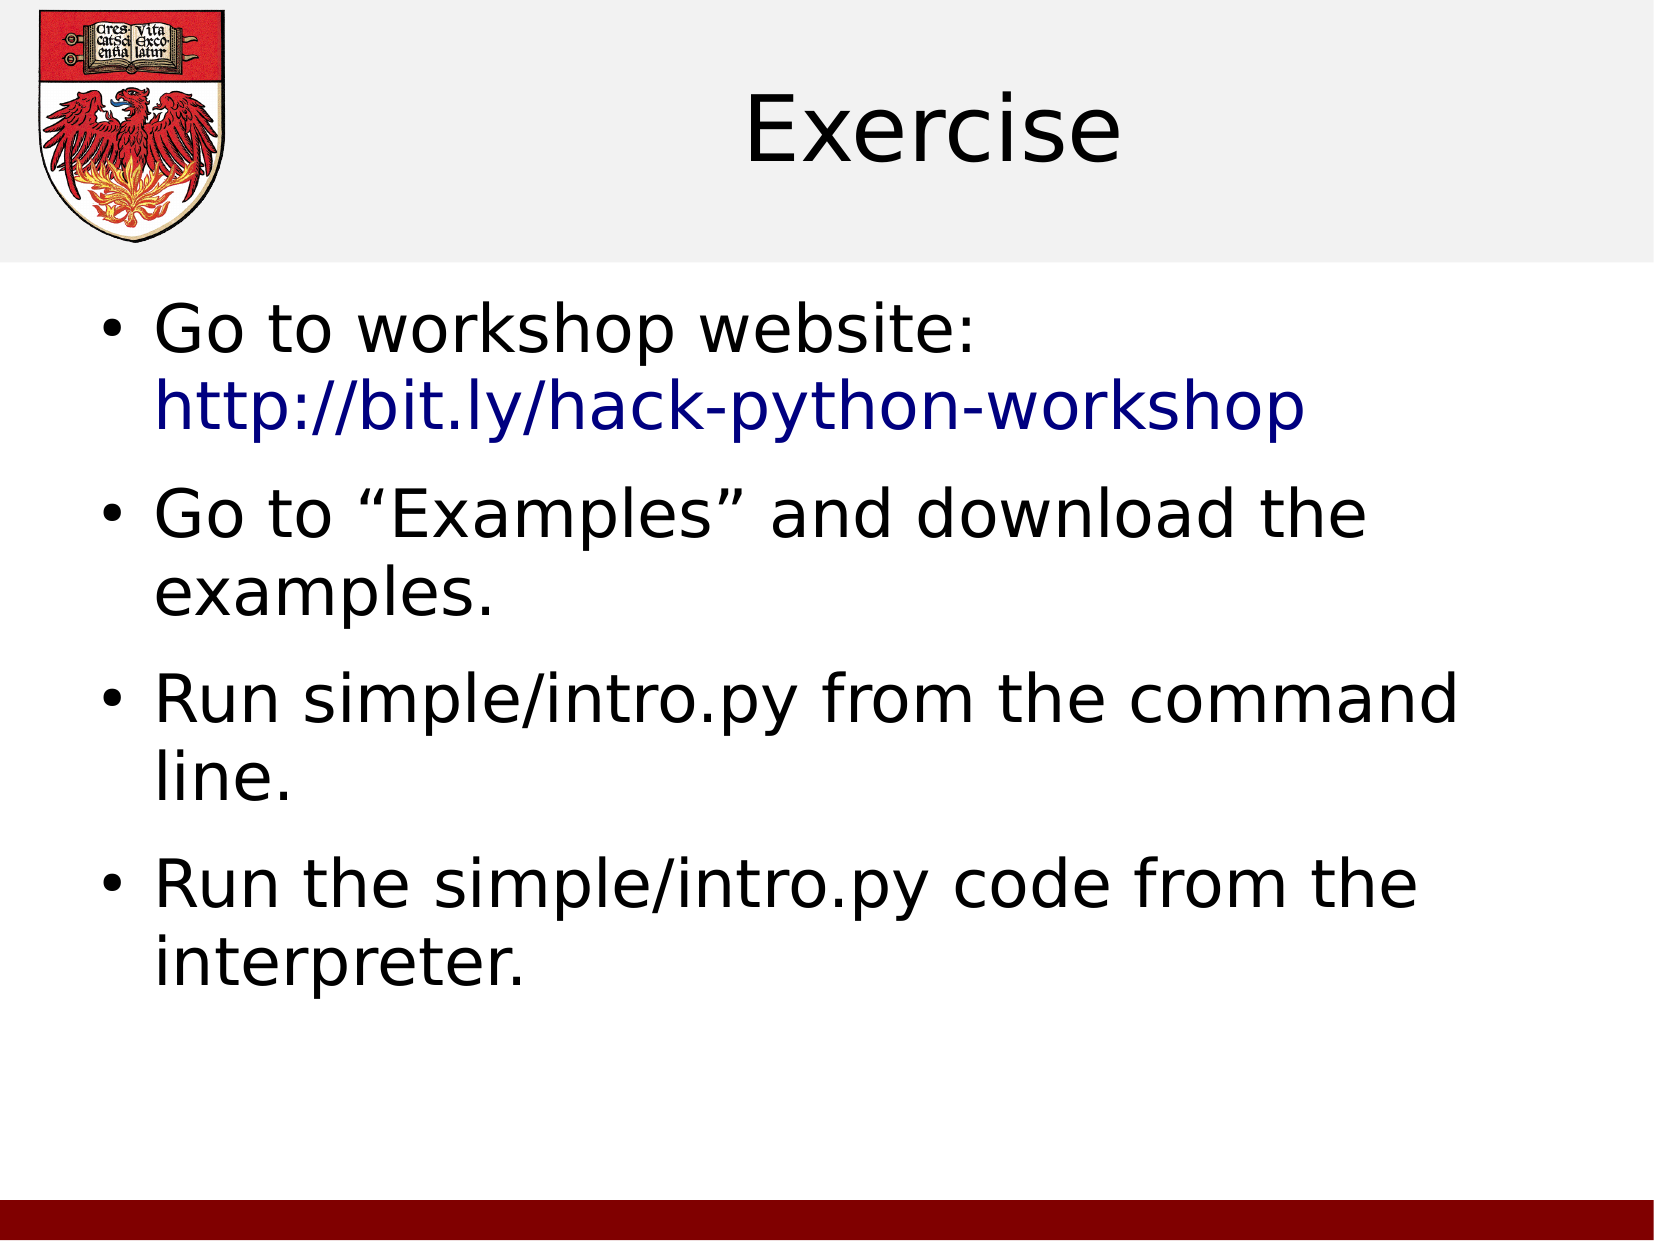

# Exercise
Go to workshop website:
http://bit.ly/hack-python-workshop
Go to “Examples” and download the examples.
Run simple/intro.py from the command line.
Run the simple/intro.py code from the interpreter.